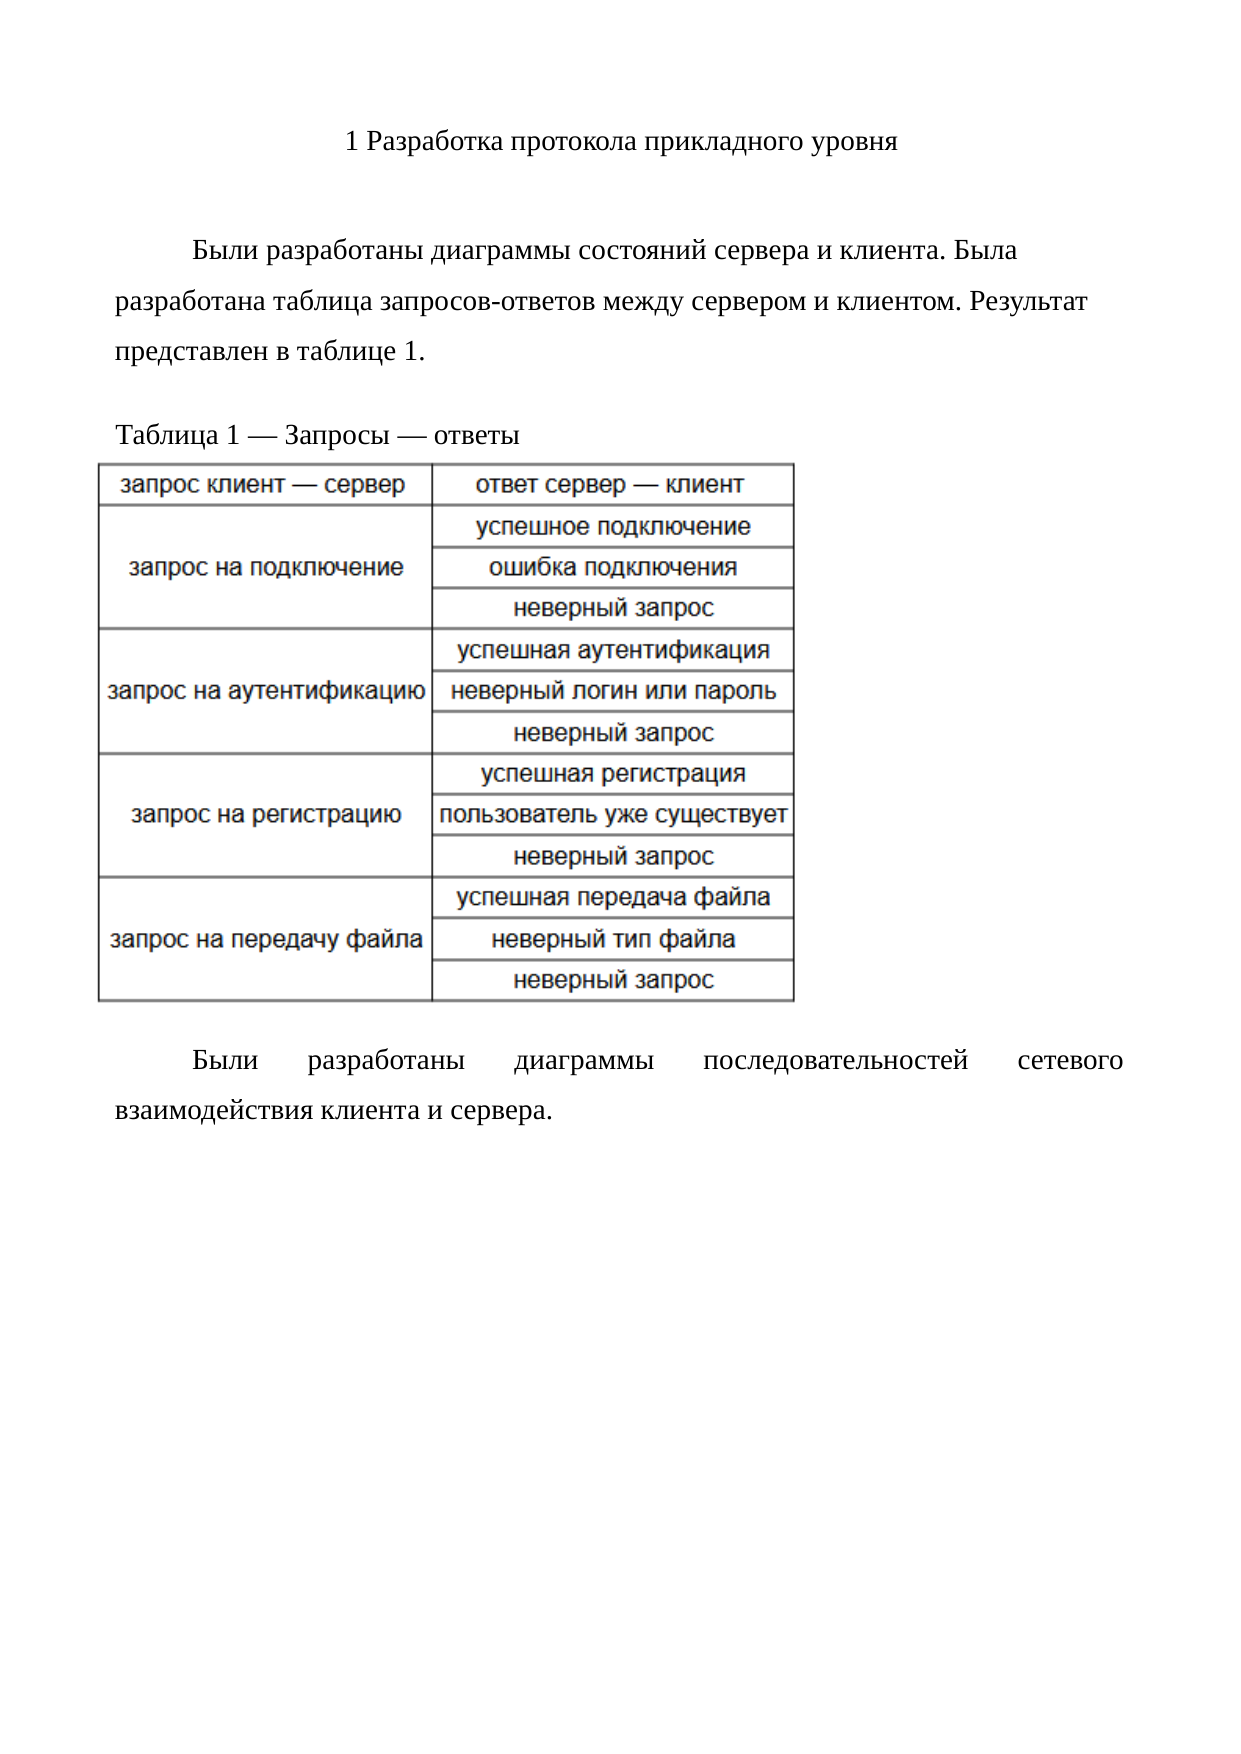

1 Разработка протокола прикладного уровня
Были разработаны диаграммы состояний сервера и клиента. Была разработана таблица запросов-ответов между сервером и клиентом. Результат представлен в таблице 1.
Таблица 1 — Запросы — ответы
Были разработаны диаграммы последовательностей сетевого взаимодействия клиента и сервера.